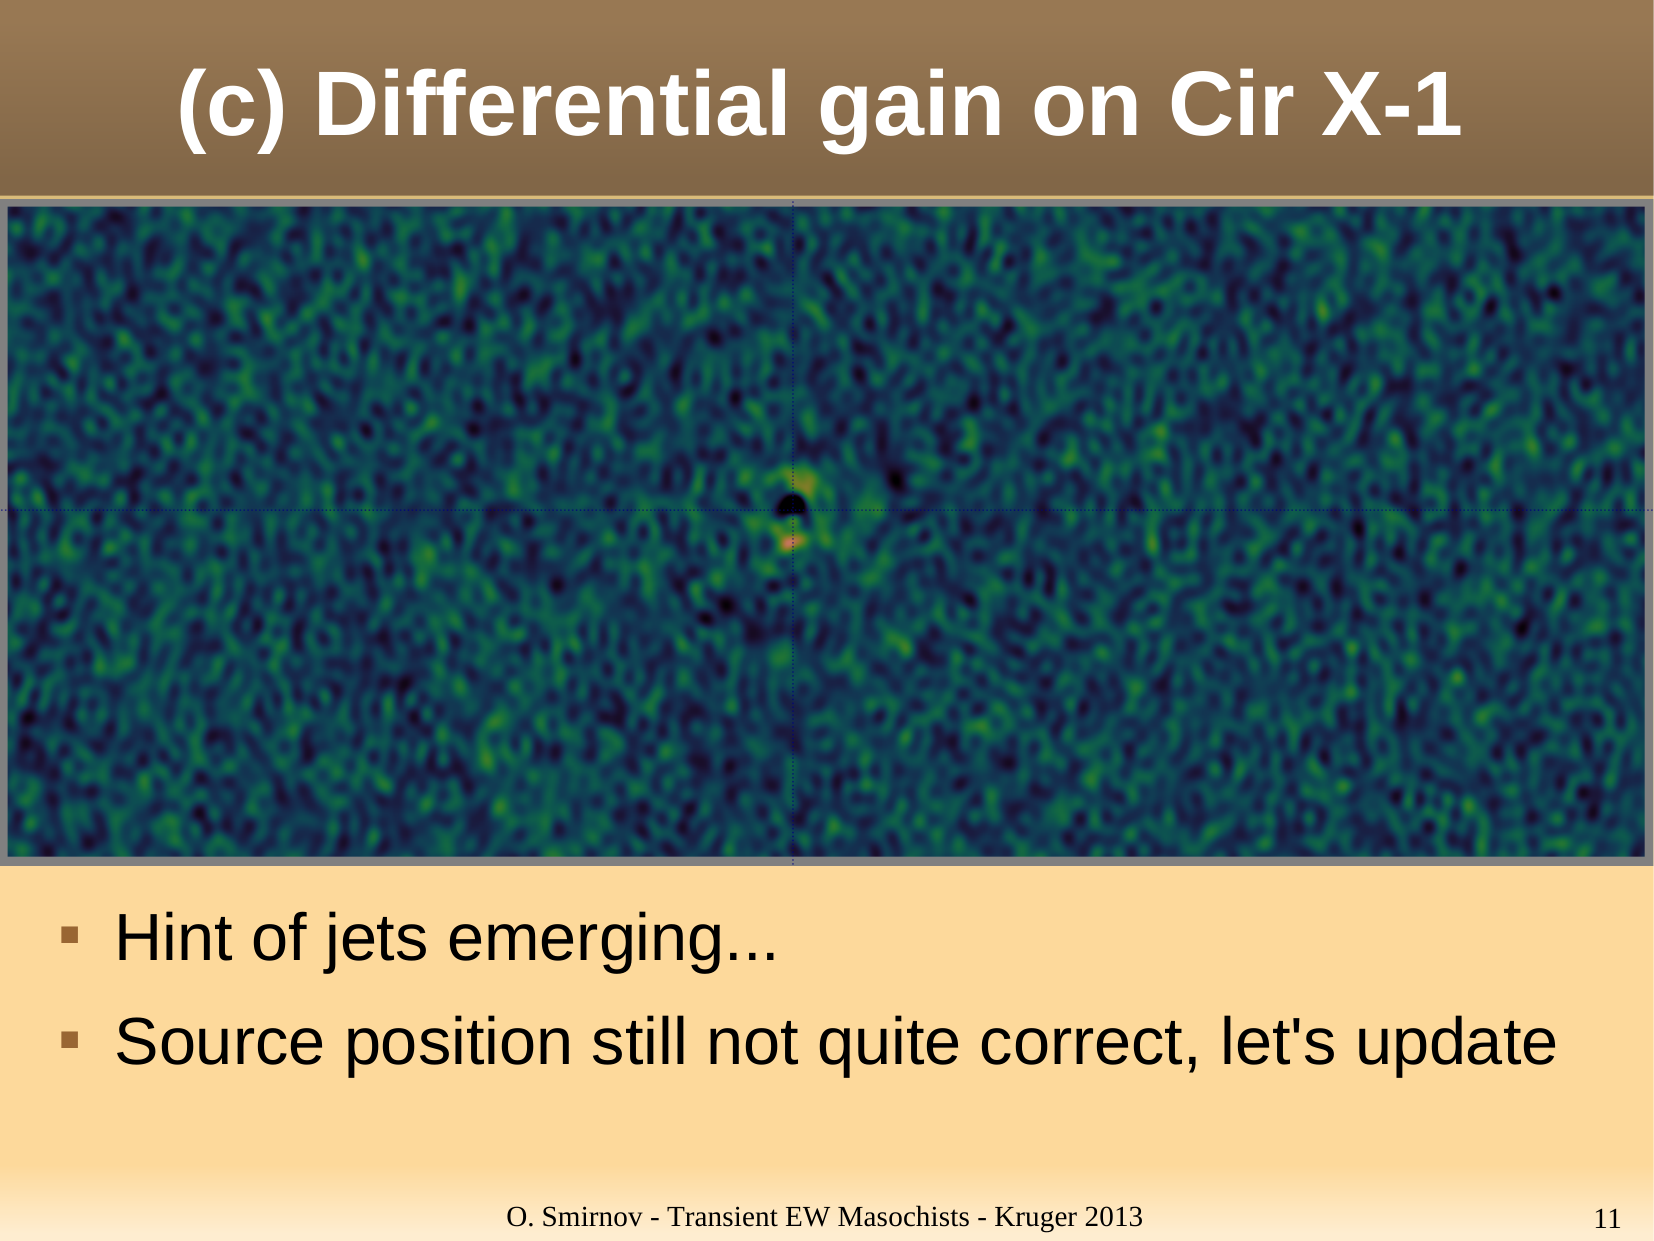

# (c) Differential gain on Cir X-1
Hint of jets emerging...
Source position still not quite correct, let's update
O. Smirnov - Transient EW Masochists - Kruger 2013
11